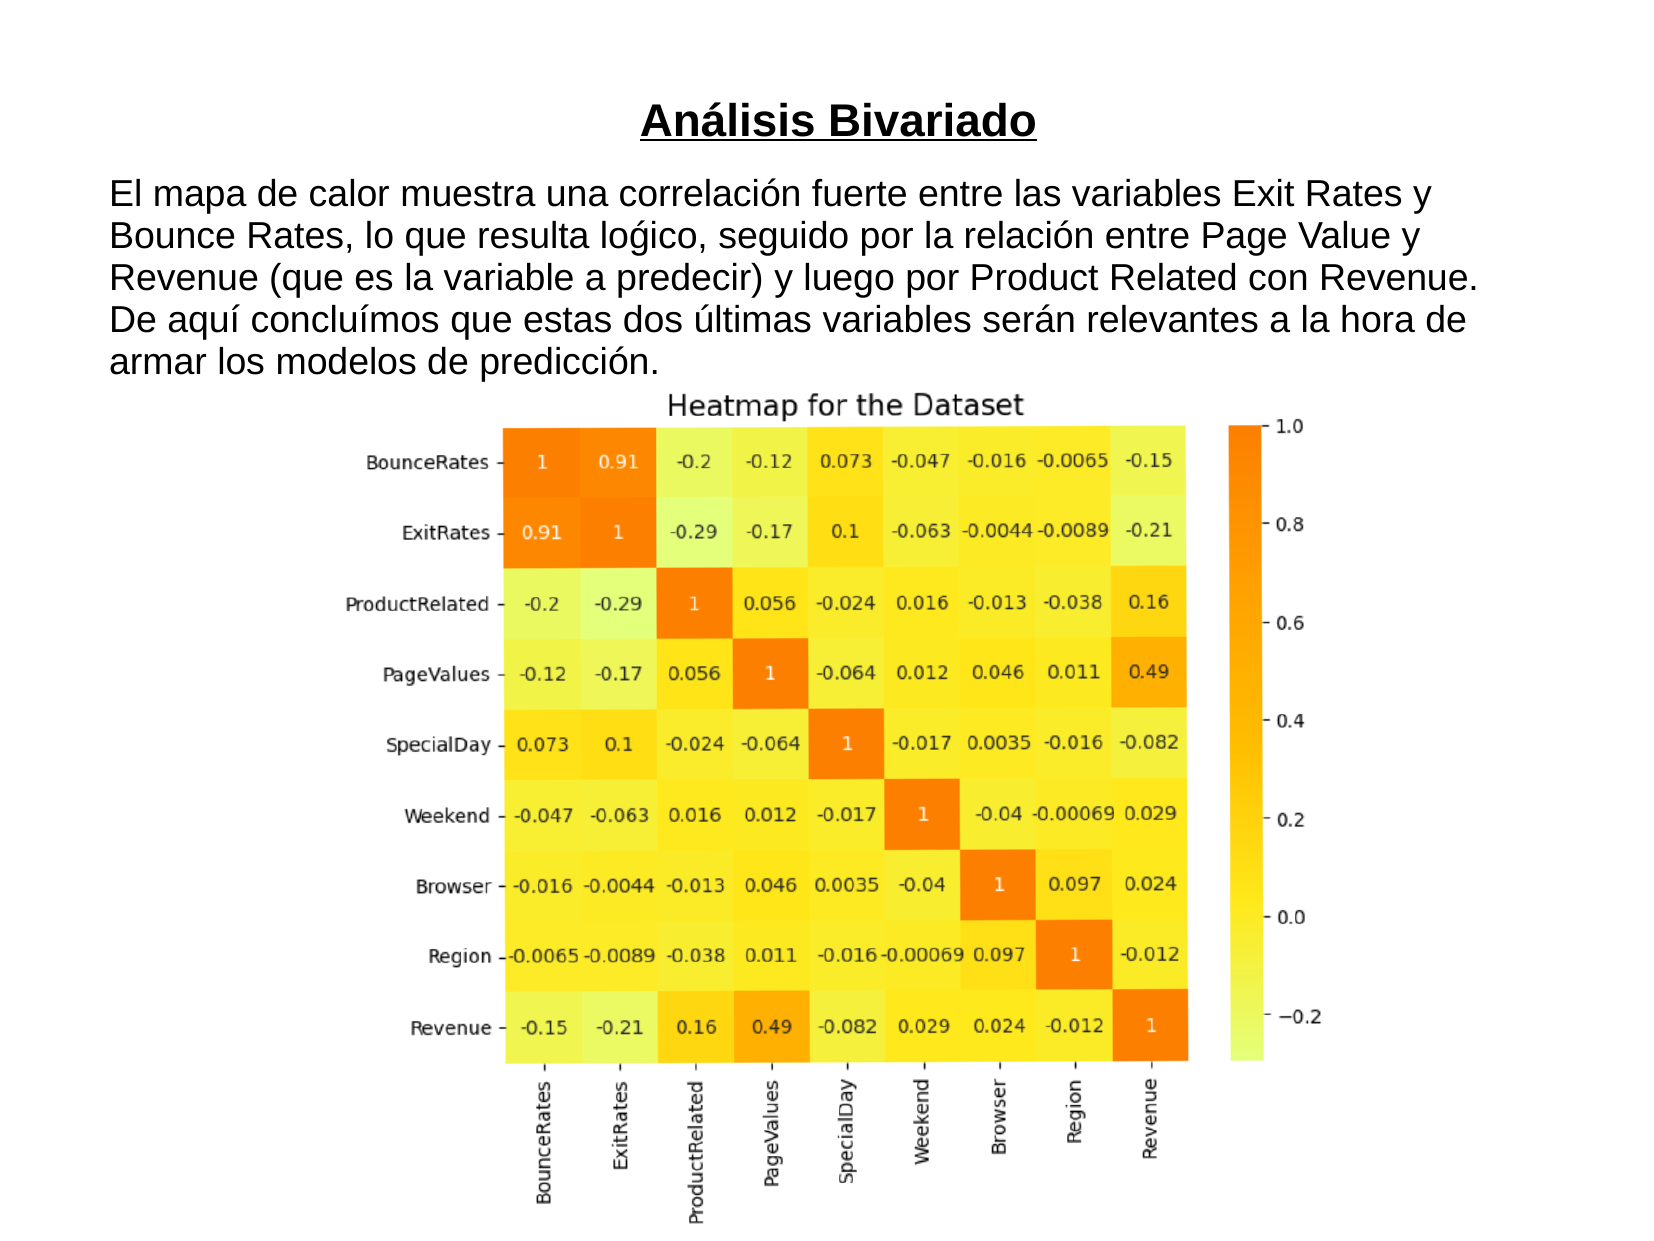

Análisis Bivariado
El mapa de calor muestra una correlación fuerte entre las variables Exit Rates y Bounce Rates, lo que resulta loǵico, seguido por la relación entre Page Value y Revenue (que es la variable a predecir) y luego por Product Related con Revenue. De aquí concluímos que estas dos últimas variables serán relevantes a la hora de armar los modelos de predicción.